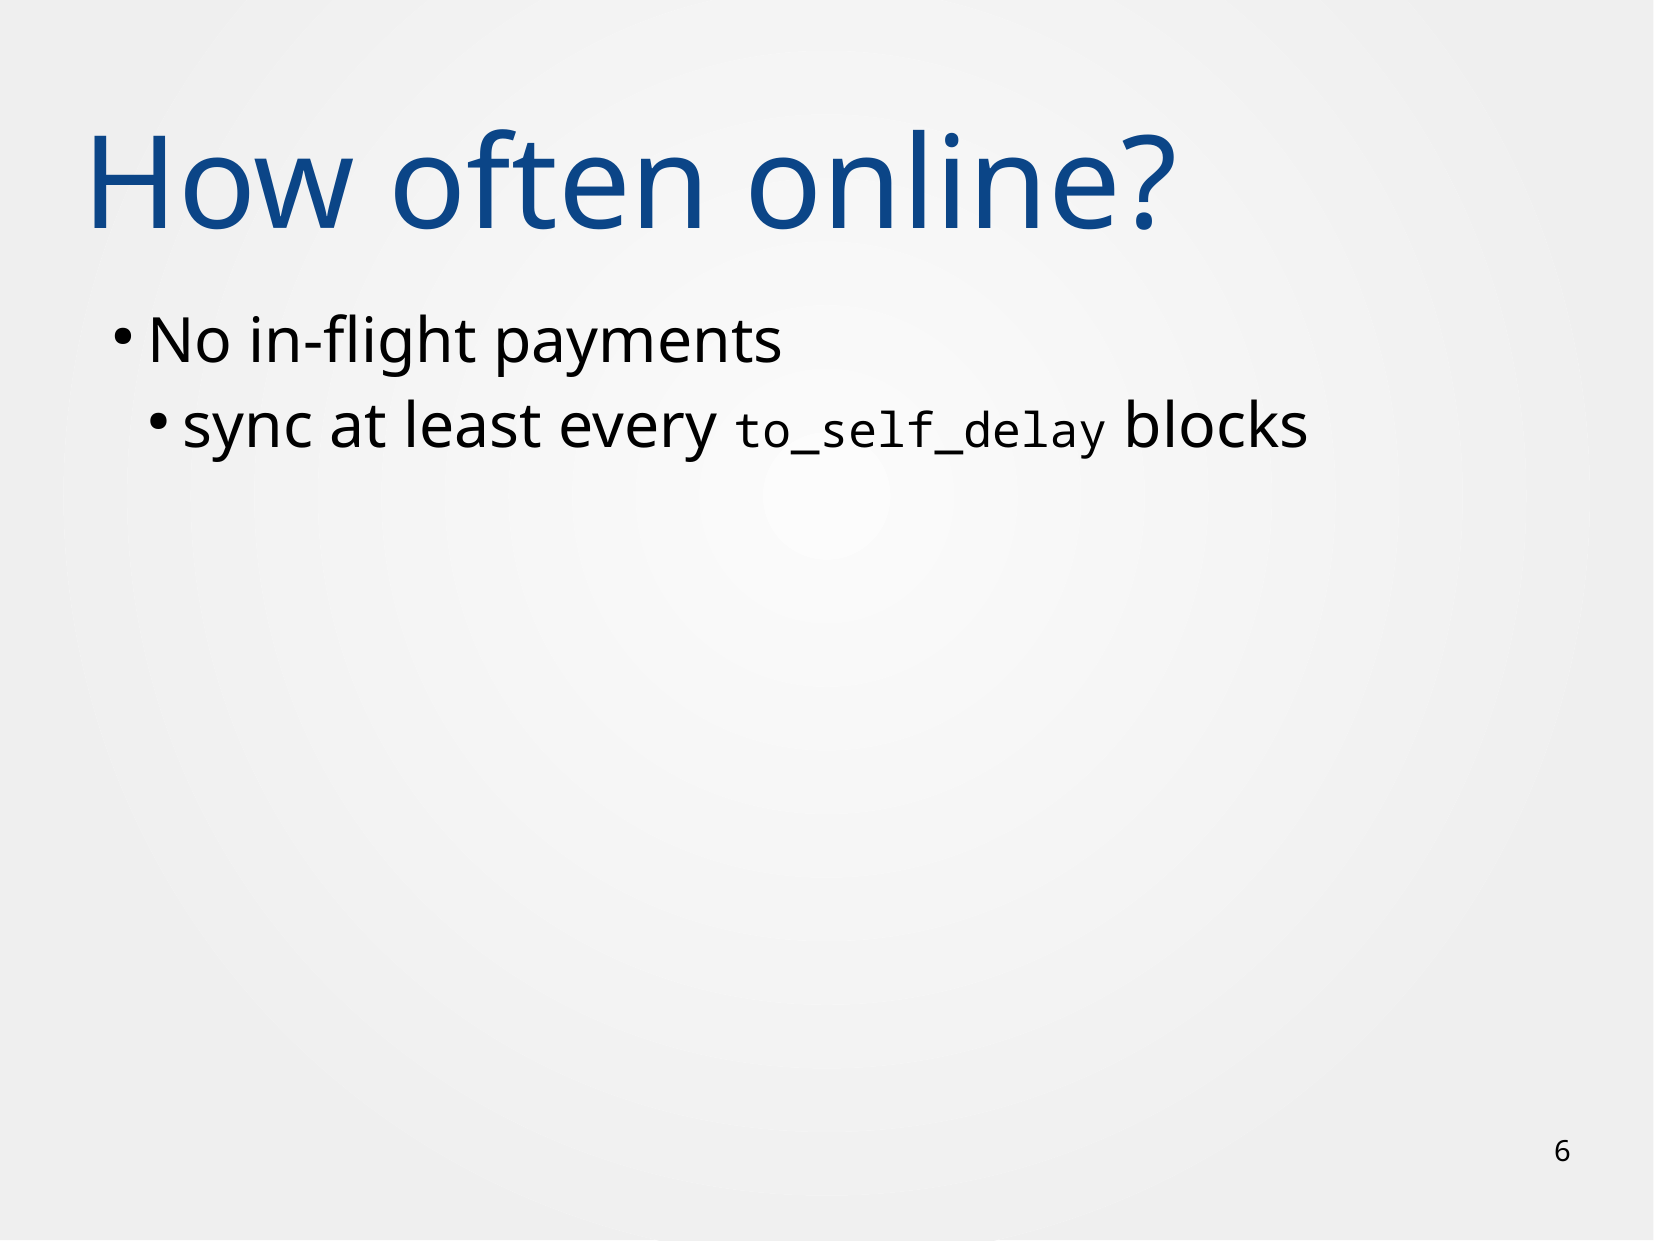

# How often online?
No in-flight payments
sync at least every to_self_delay blocks
6